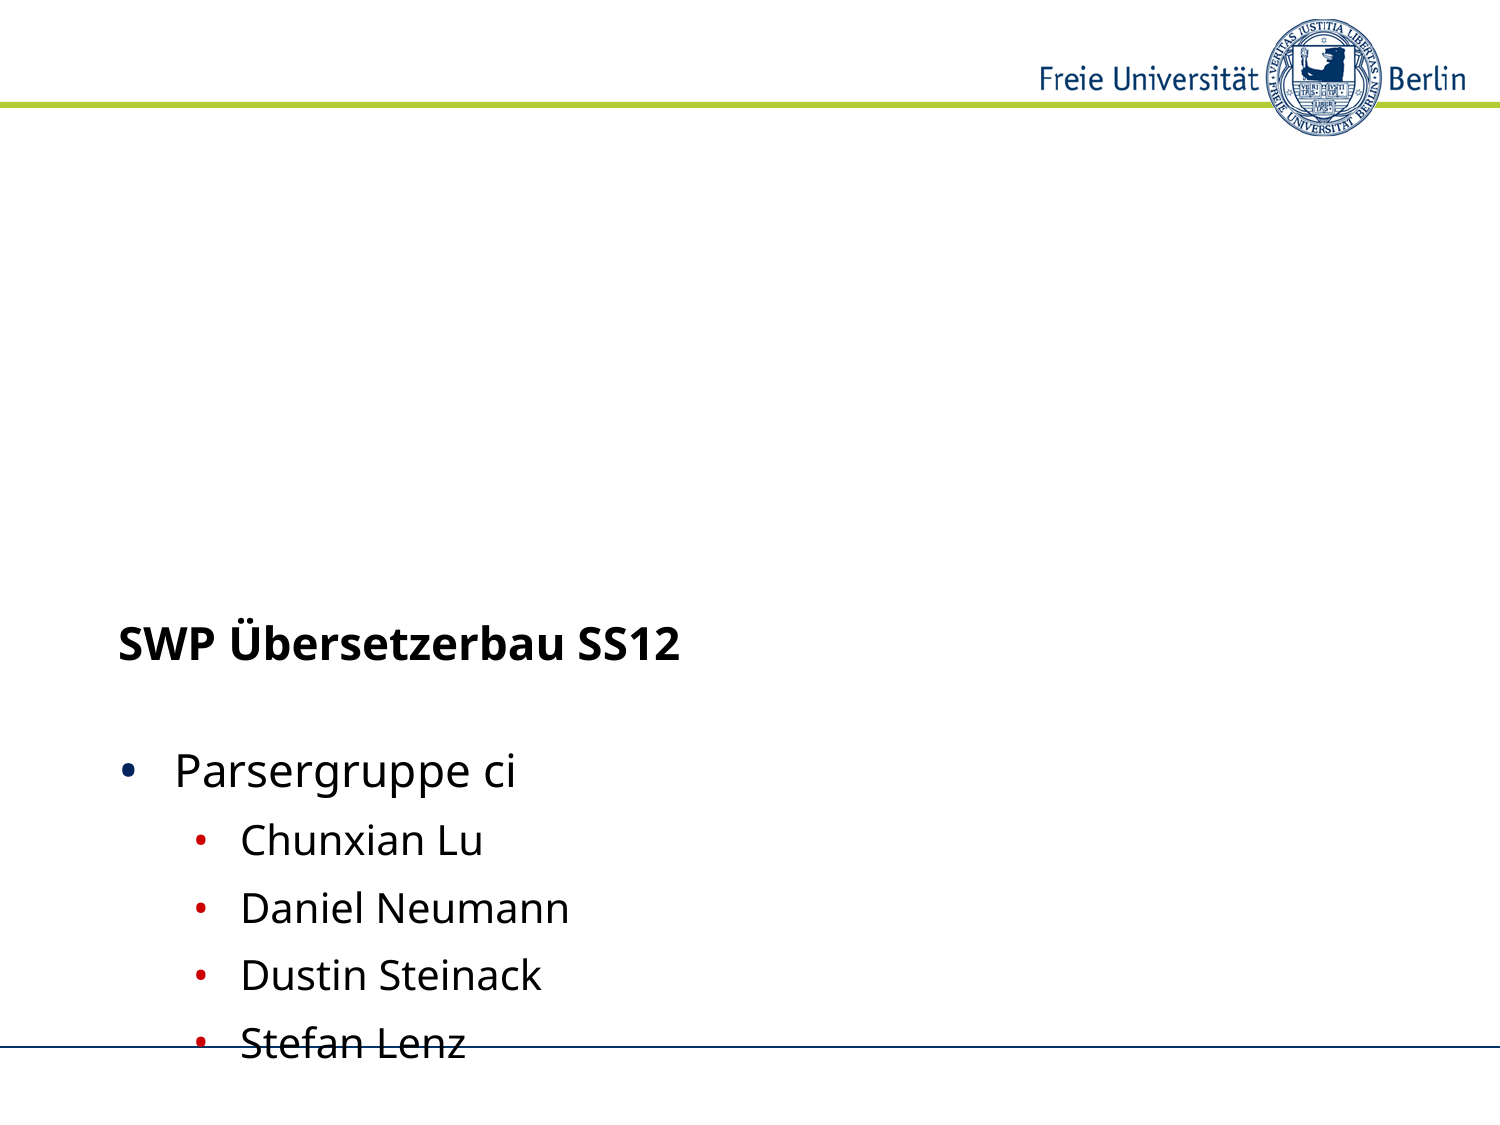

# SWP Übersetzerbau SS12
Parsergruppe ci
Chunxian Lu
Daniel Neumann
Dustin Steinack
Stefan Lenz